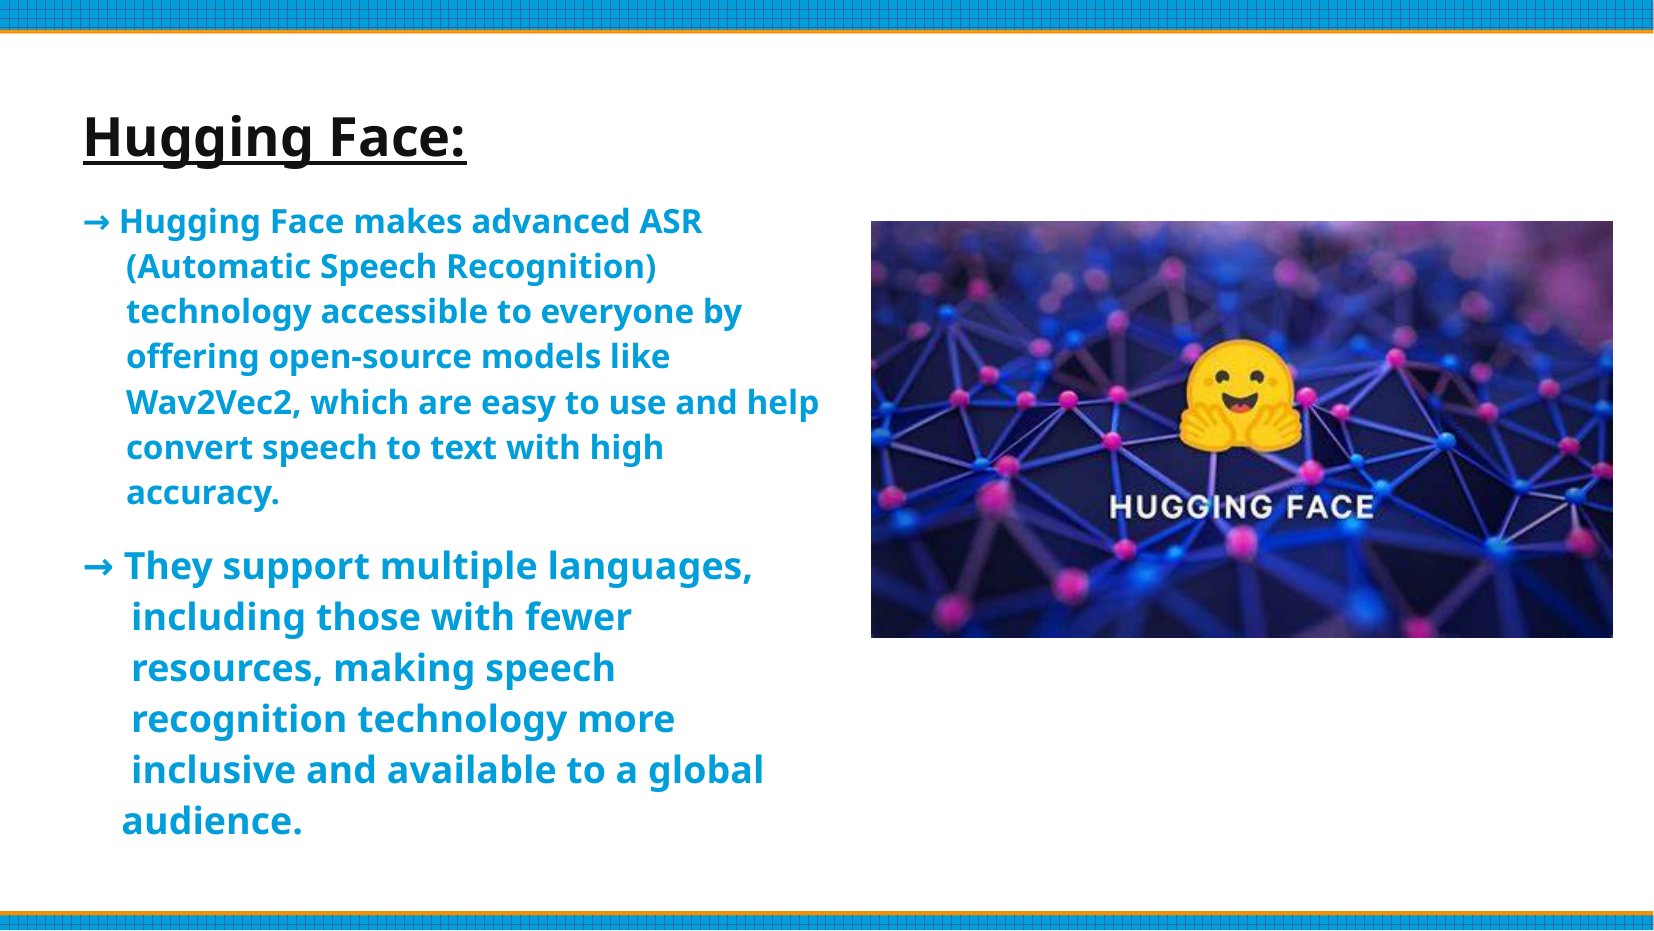

# Hugging Face:
→ Hugging Face makes advanced ASR 	 (Automatic Speech Recognition) 		 technology accessible to everyone by offering open-source models like Wav2Vec2, which are easy to use and help convert speech to text with high accuracy.
→ They support multiple languages, including those with fewer 		 resources, making speech 		 recognition technology more 	 inclusive and available to a global audience.